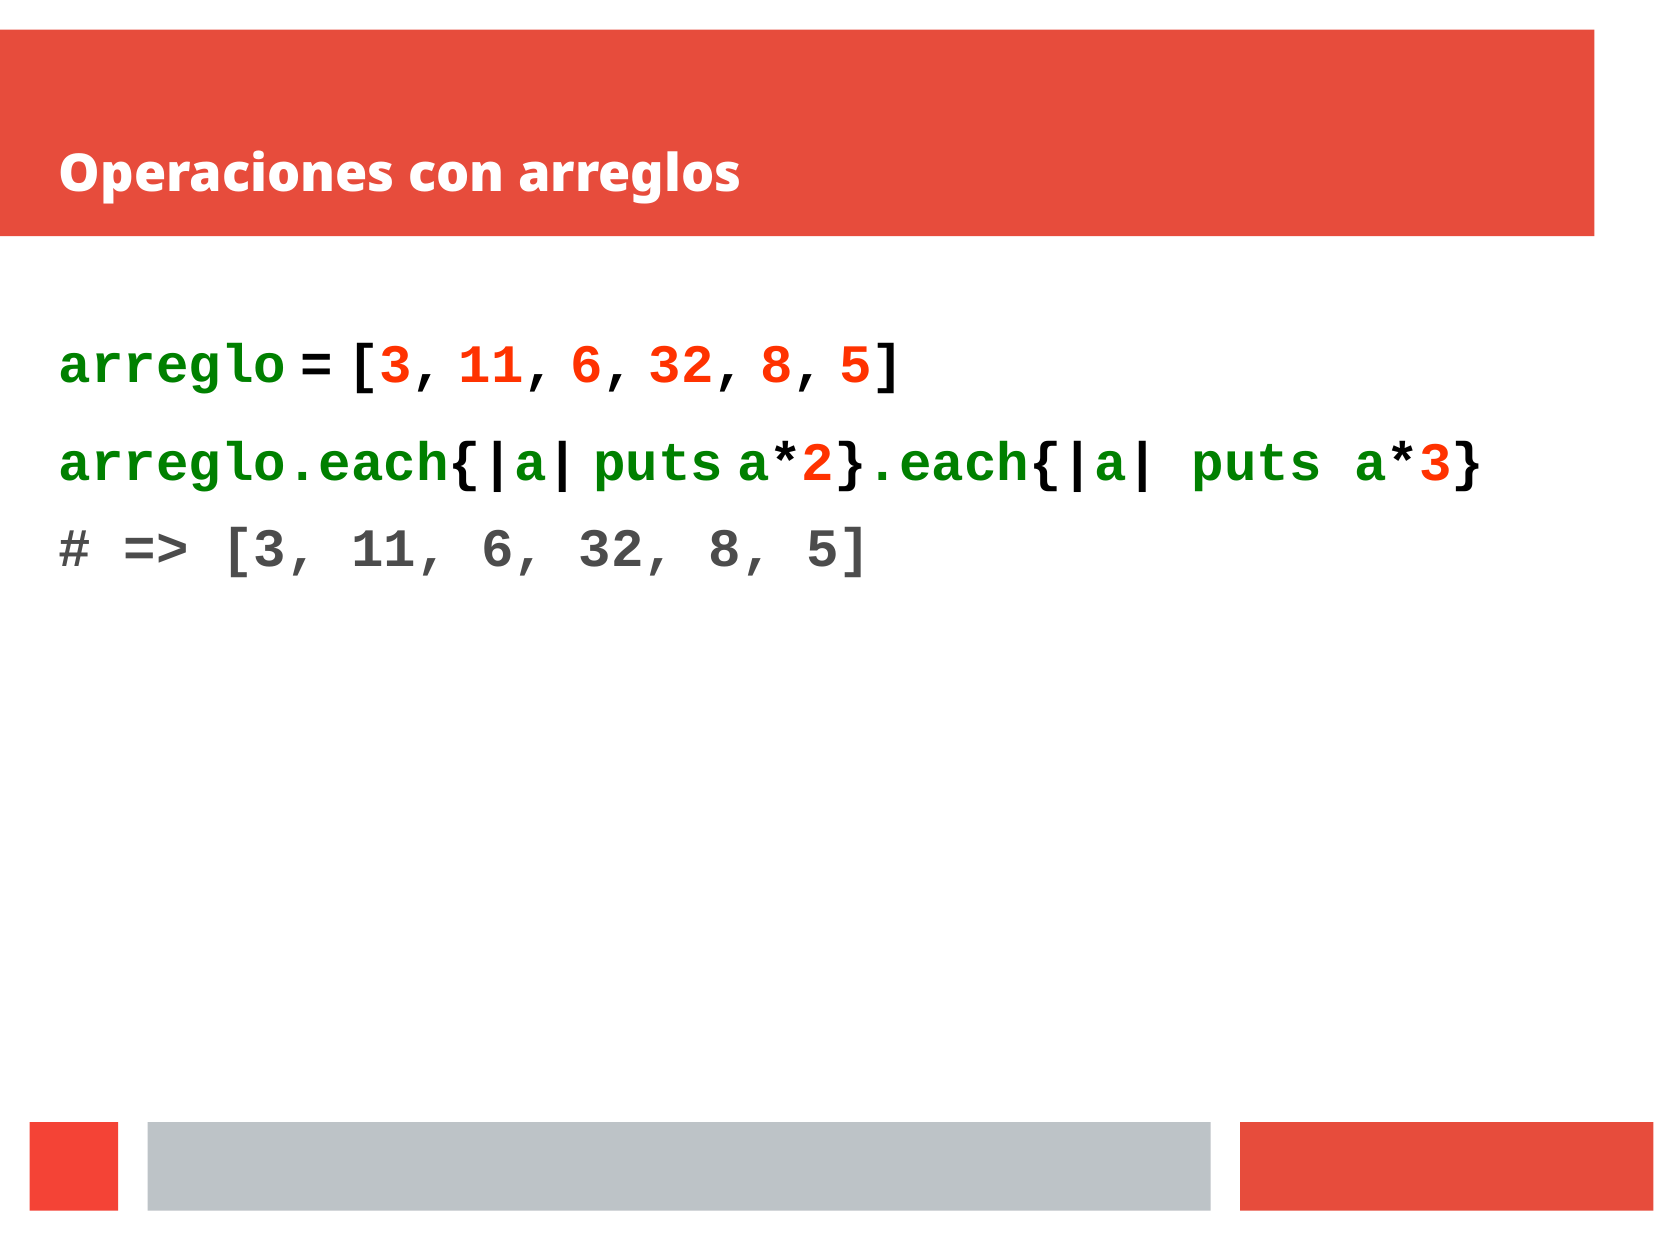

# Operaciones con arreglos
arreglo = [3, 11, 6, 32, 8, 5]
arreglo.each{|a| puts a*2}.each{|a| puts a*3}
# => [3, 11, 6, 32, 8, 5]